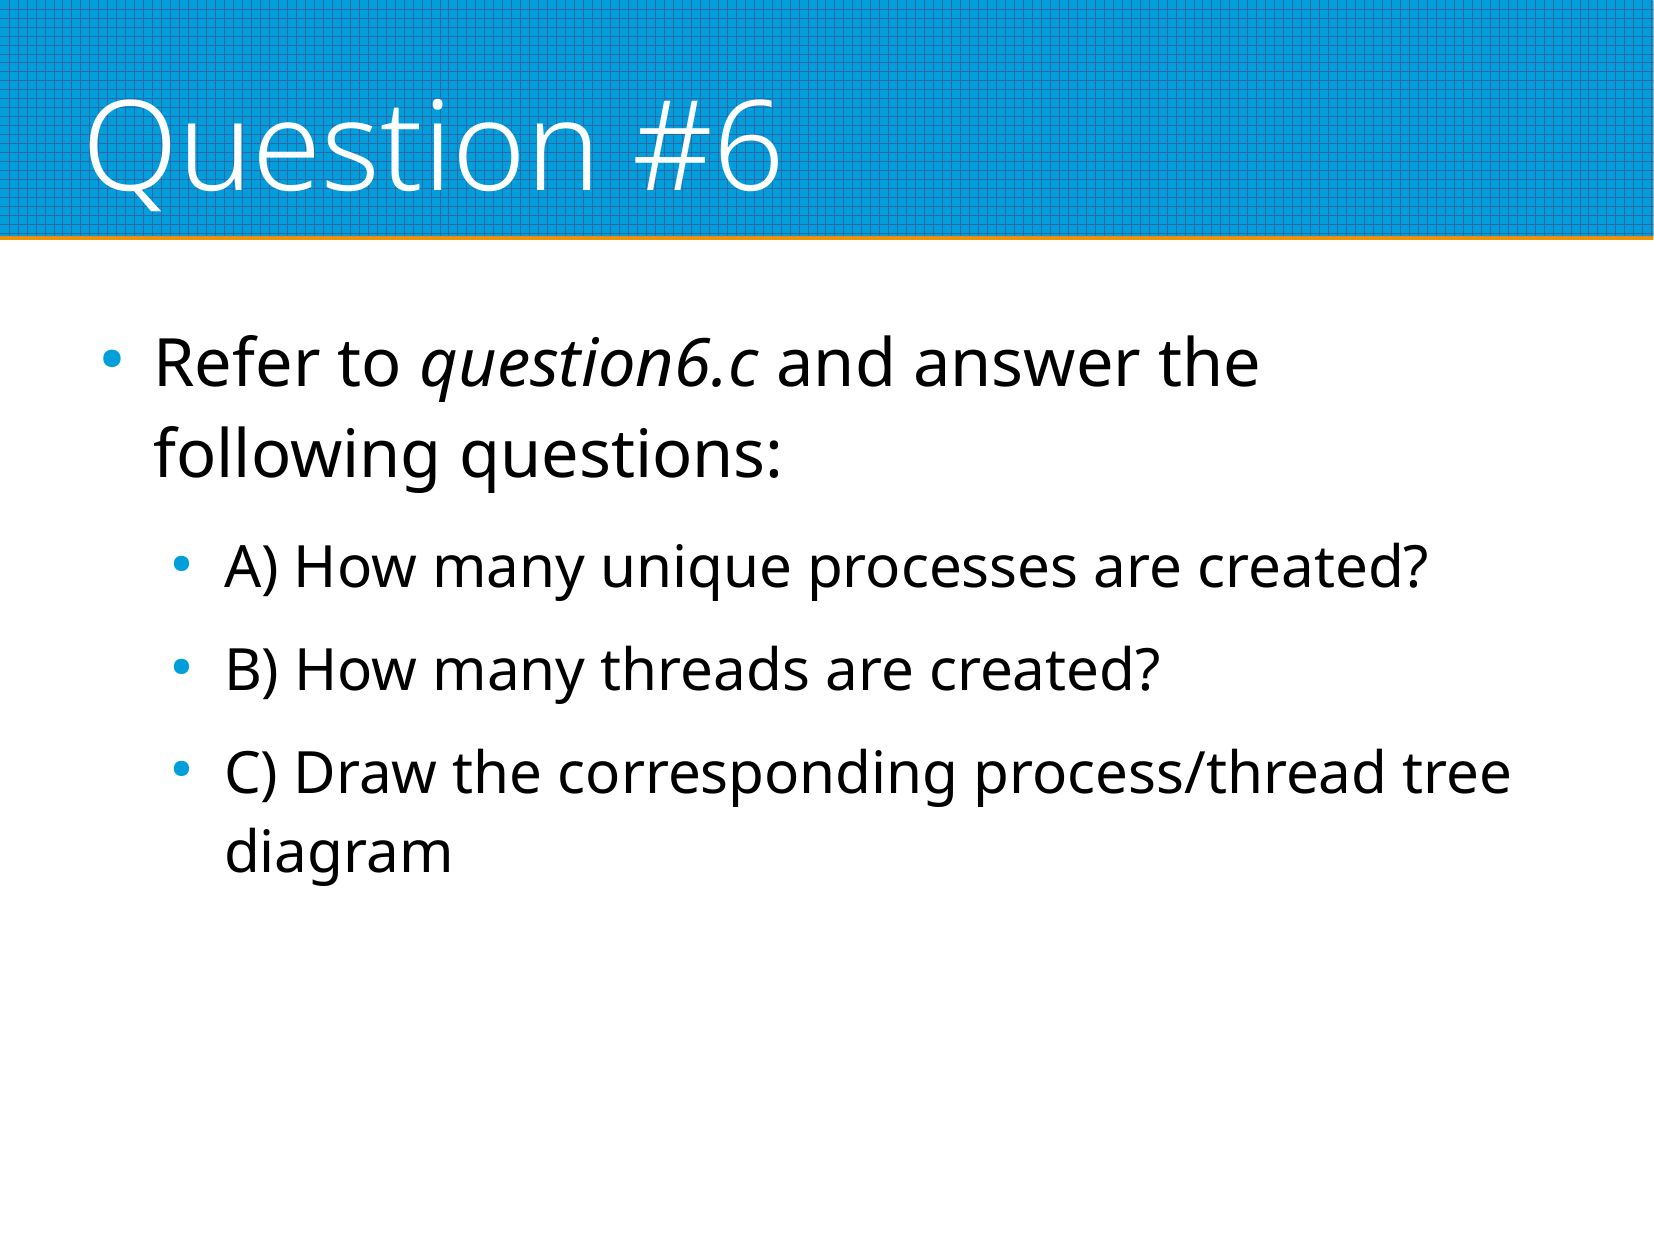

# Question #6
Refer to question6.c and answer the following questions:
A) How many unique processes are created?
B) How many threads are created?
C) Draw the corresponding process/thread tree diagram